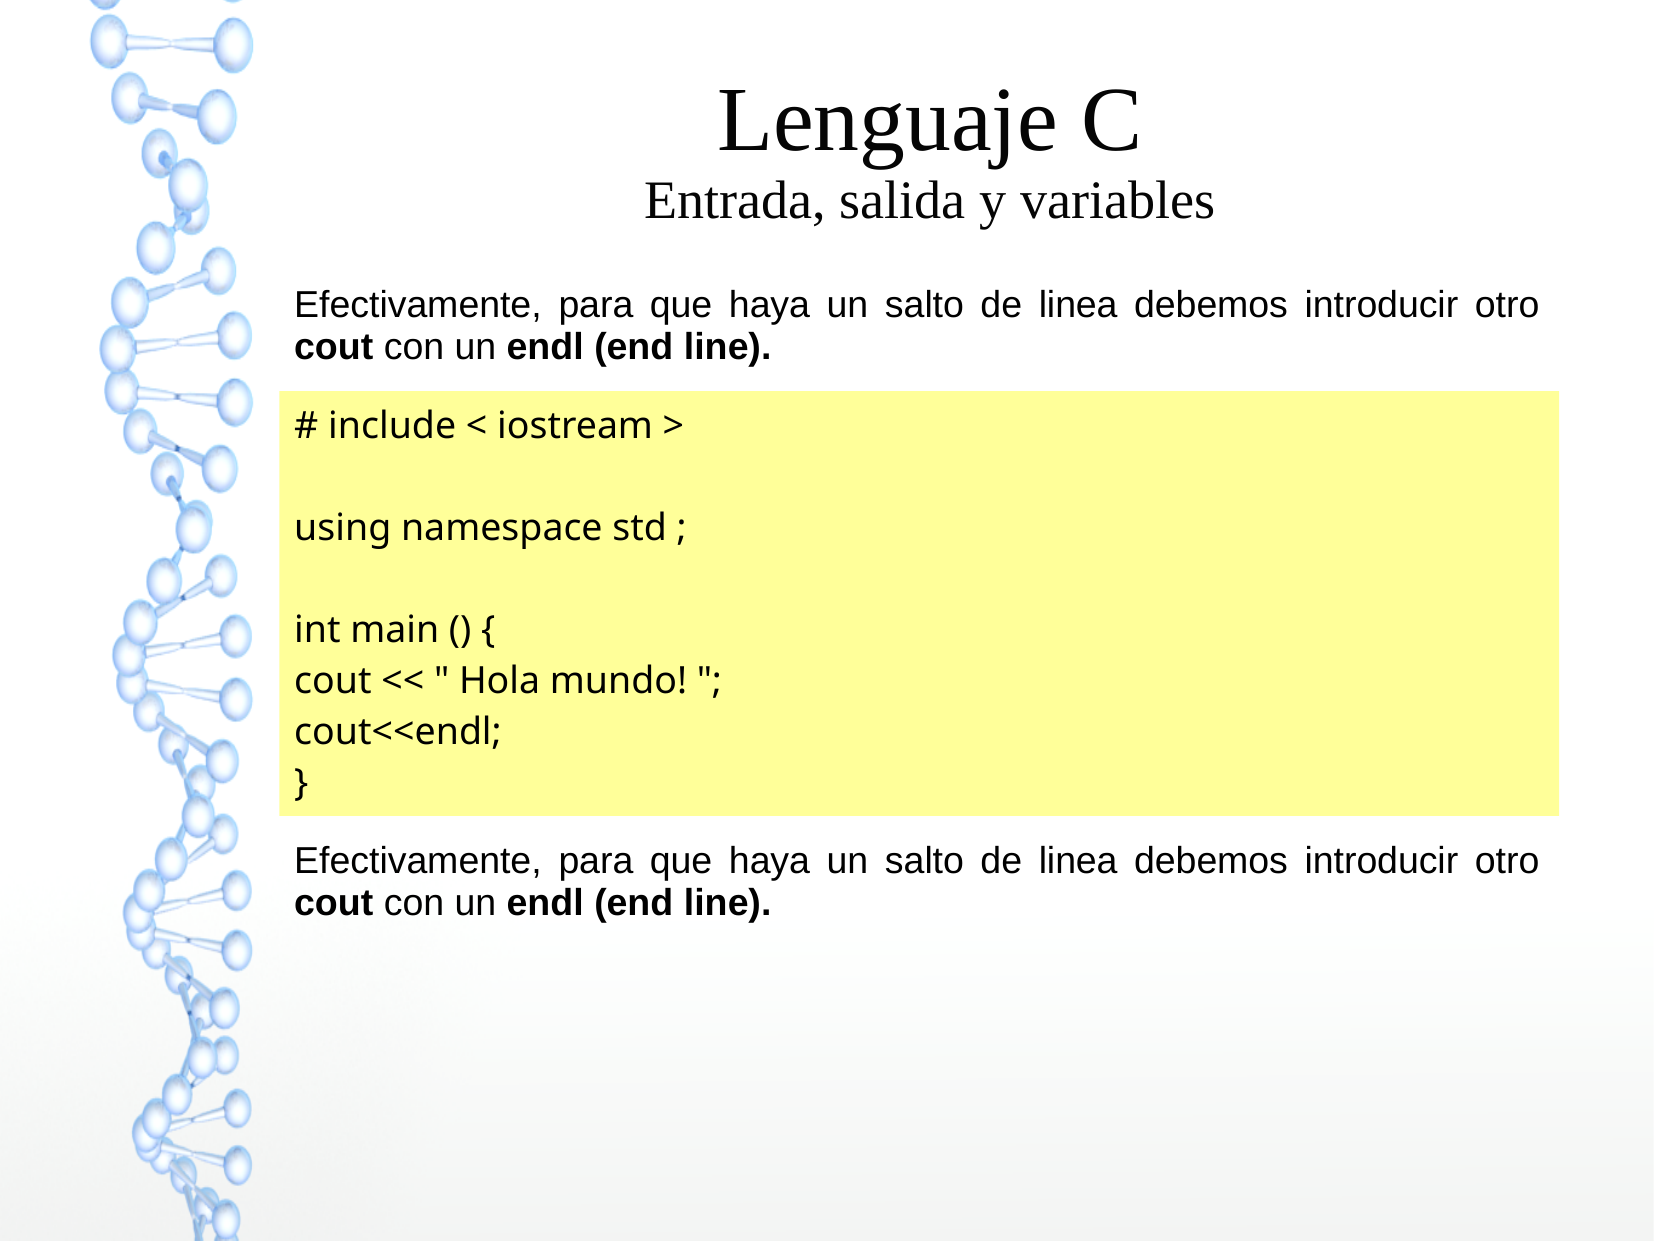

# Lenguaje C Entrada, salida y variables
Efectivamente, para que haya un salto de linea debemos introducir otro cout con un endl (end line).
# include < iostream >
using namespace std ;
int main () {
cout << " Hola mundo! ";
cout<<endl;
}
Efectivamente, para que haya un salto de linea debemos introducir otro cout con un endl (end line).